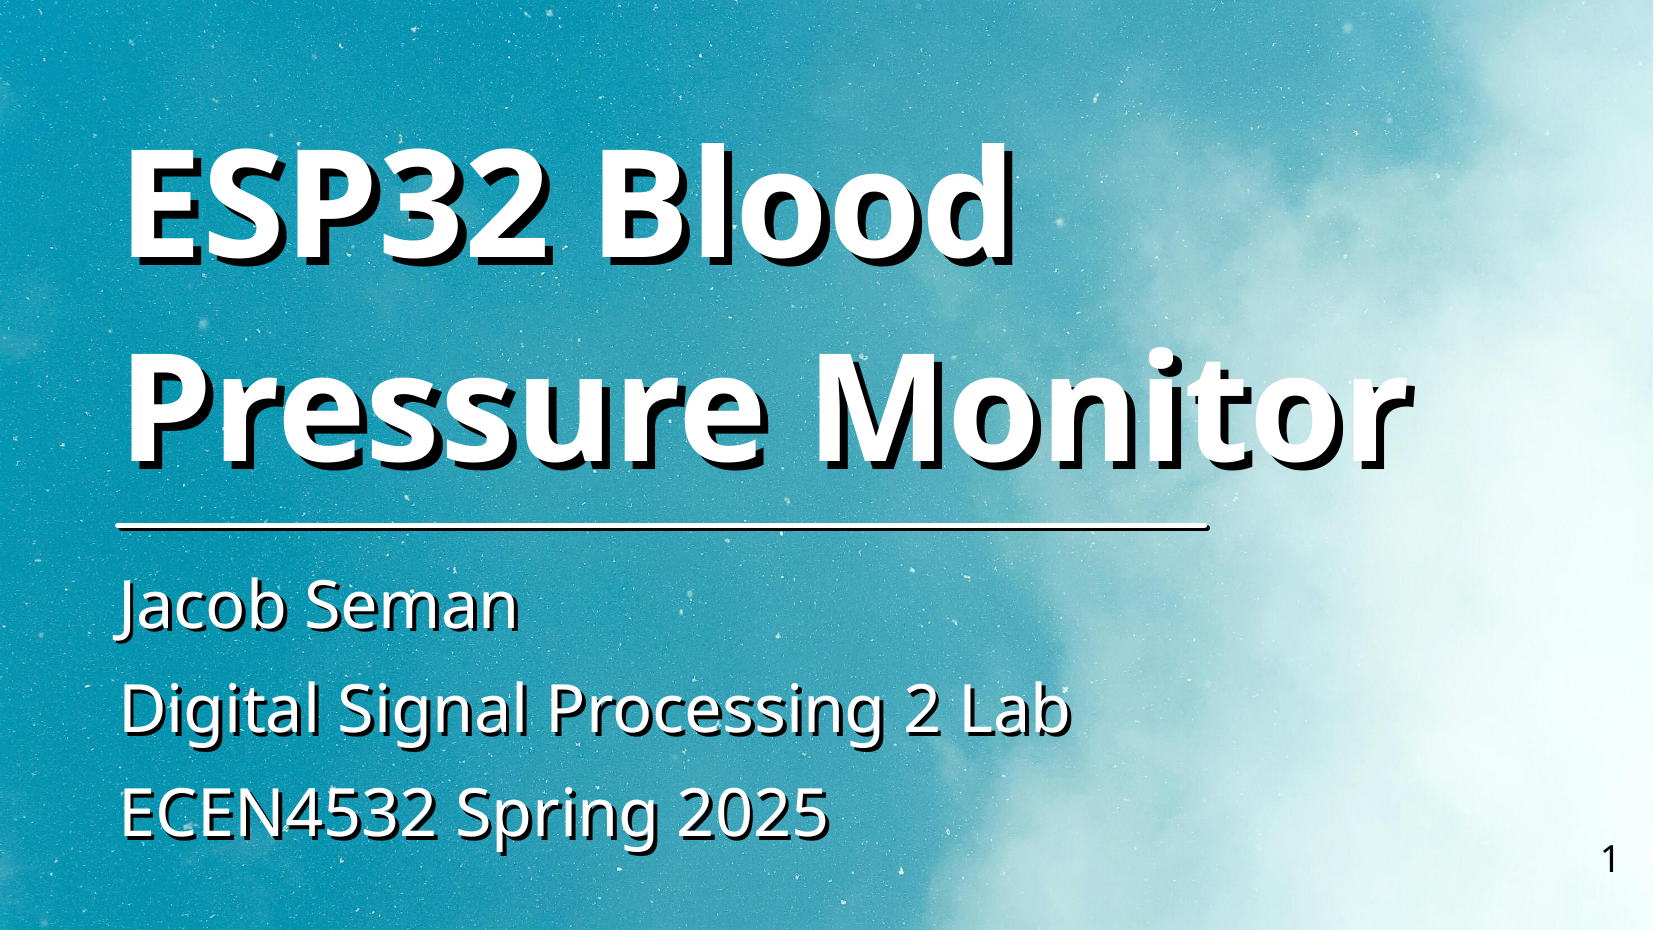

# ESP32 Blood Pressure Monitor
Jacob Seman
Digital Signal Processing 2 Lab
ECEN4532 Spring 2025